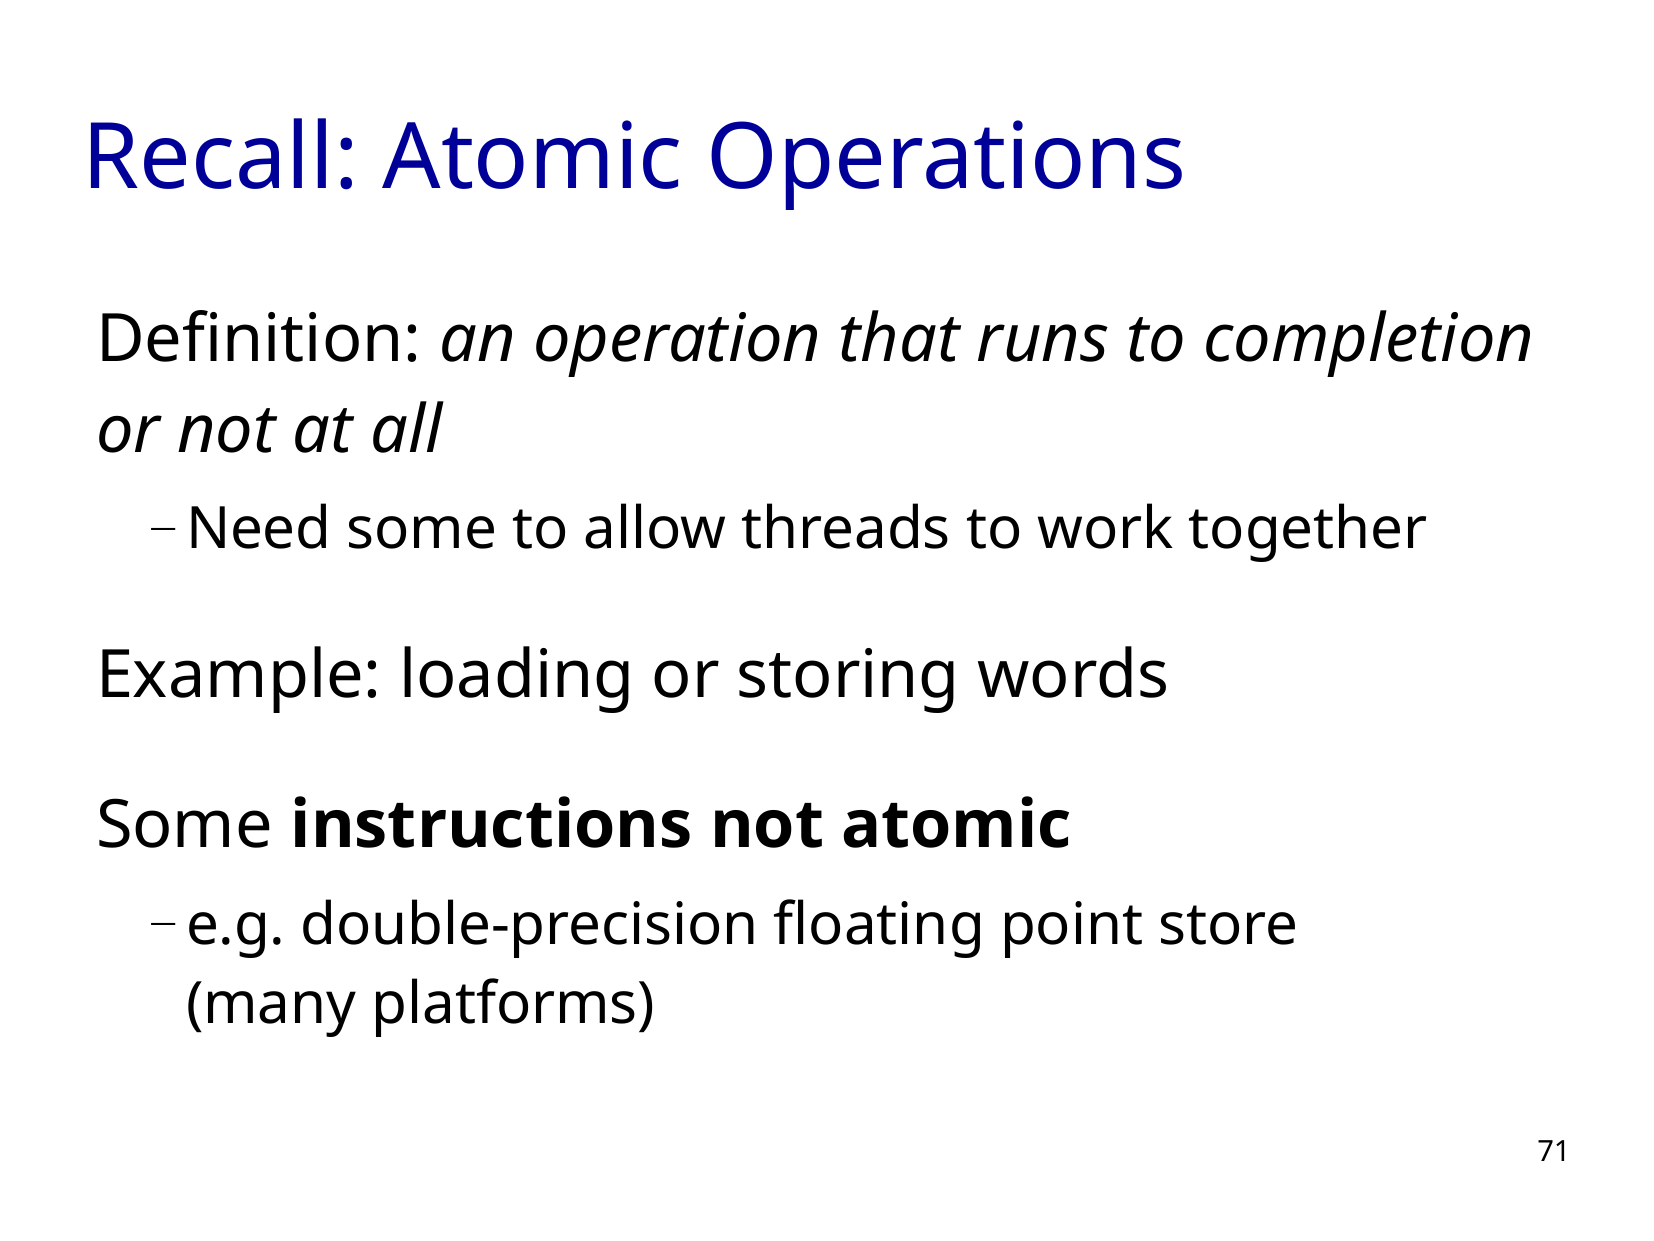

# Recall: Atomic Operations
Definition: an operation that runs to completion or not at all
Need some to allow threads to work together
Example: loading or storing words
Some instructions not atomic
e.g. double-precision floating point store
(many platforms)
71